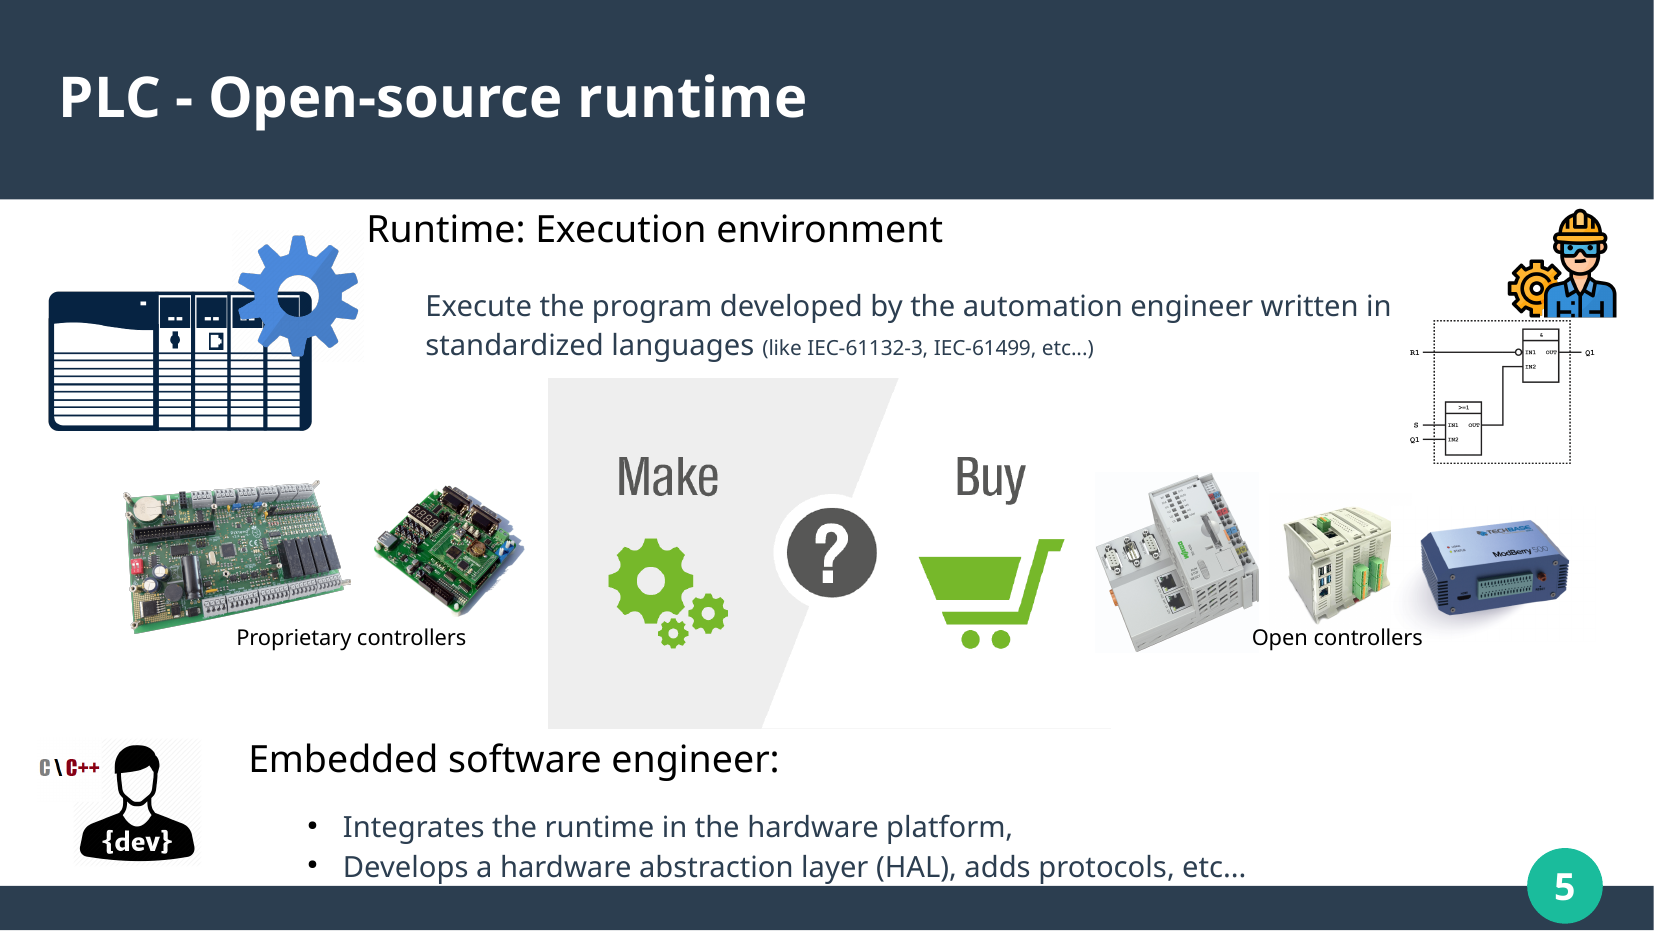

# PLC - Open-source runtime
Runtime: Execution environment
Execute the program developed by the automation engineer written in standardized languages (like IEC-61132-3, IEC-61499, etc...)
Proprietary controllers
Open controllers
Embedded software engineer:
Integrates the runtime in the hardware platform,
Develops a hardware abstraction layer (HAL), adds protocols, etc...